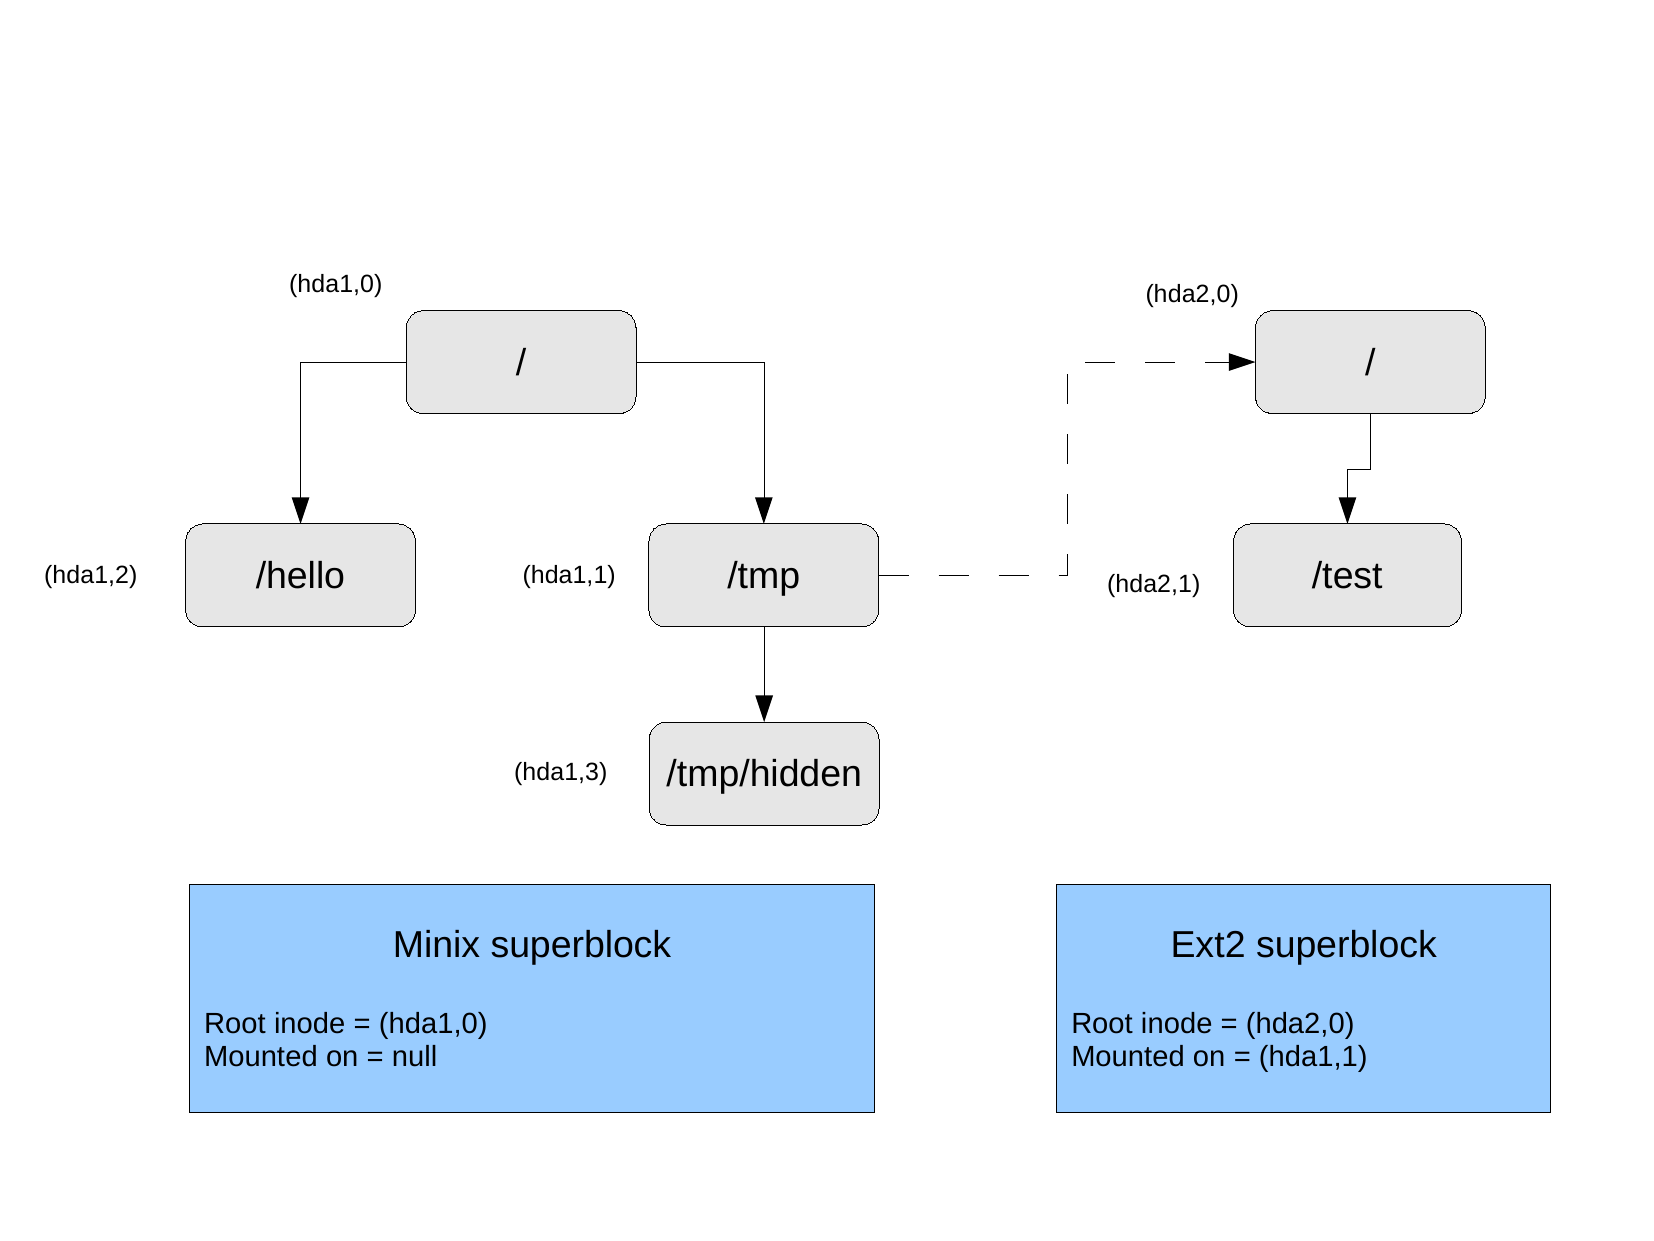

(hda1,0)
(hda2,0)
/
/
/hello
/tmp
/test
(hda1,2)
(hda1,1)
(hda2,1)
/tmp/hidden
(hda1,3)
Minix superblock
Root inode = (hda1,0)
Mounted on = null
Ext2 superblock
Root inode = (hda2,0)
Mounted on = (hda1,1)